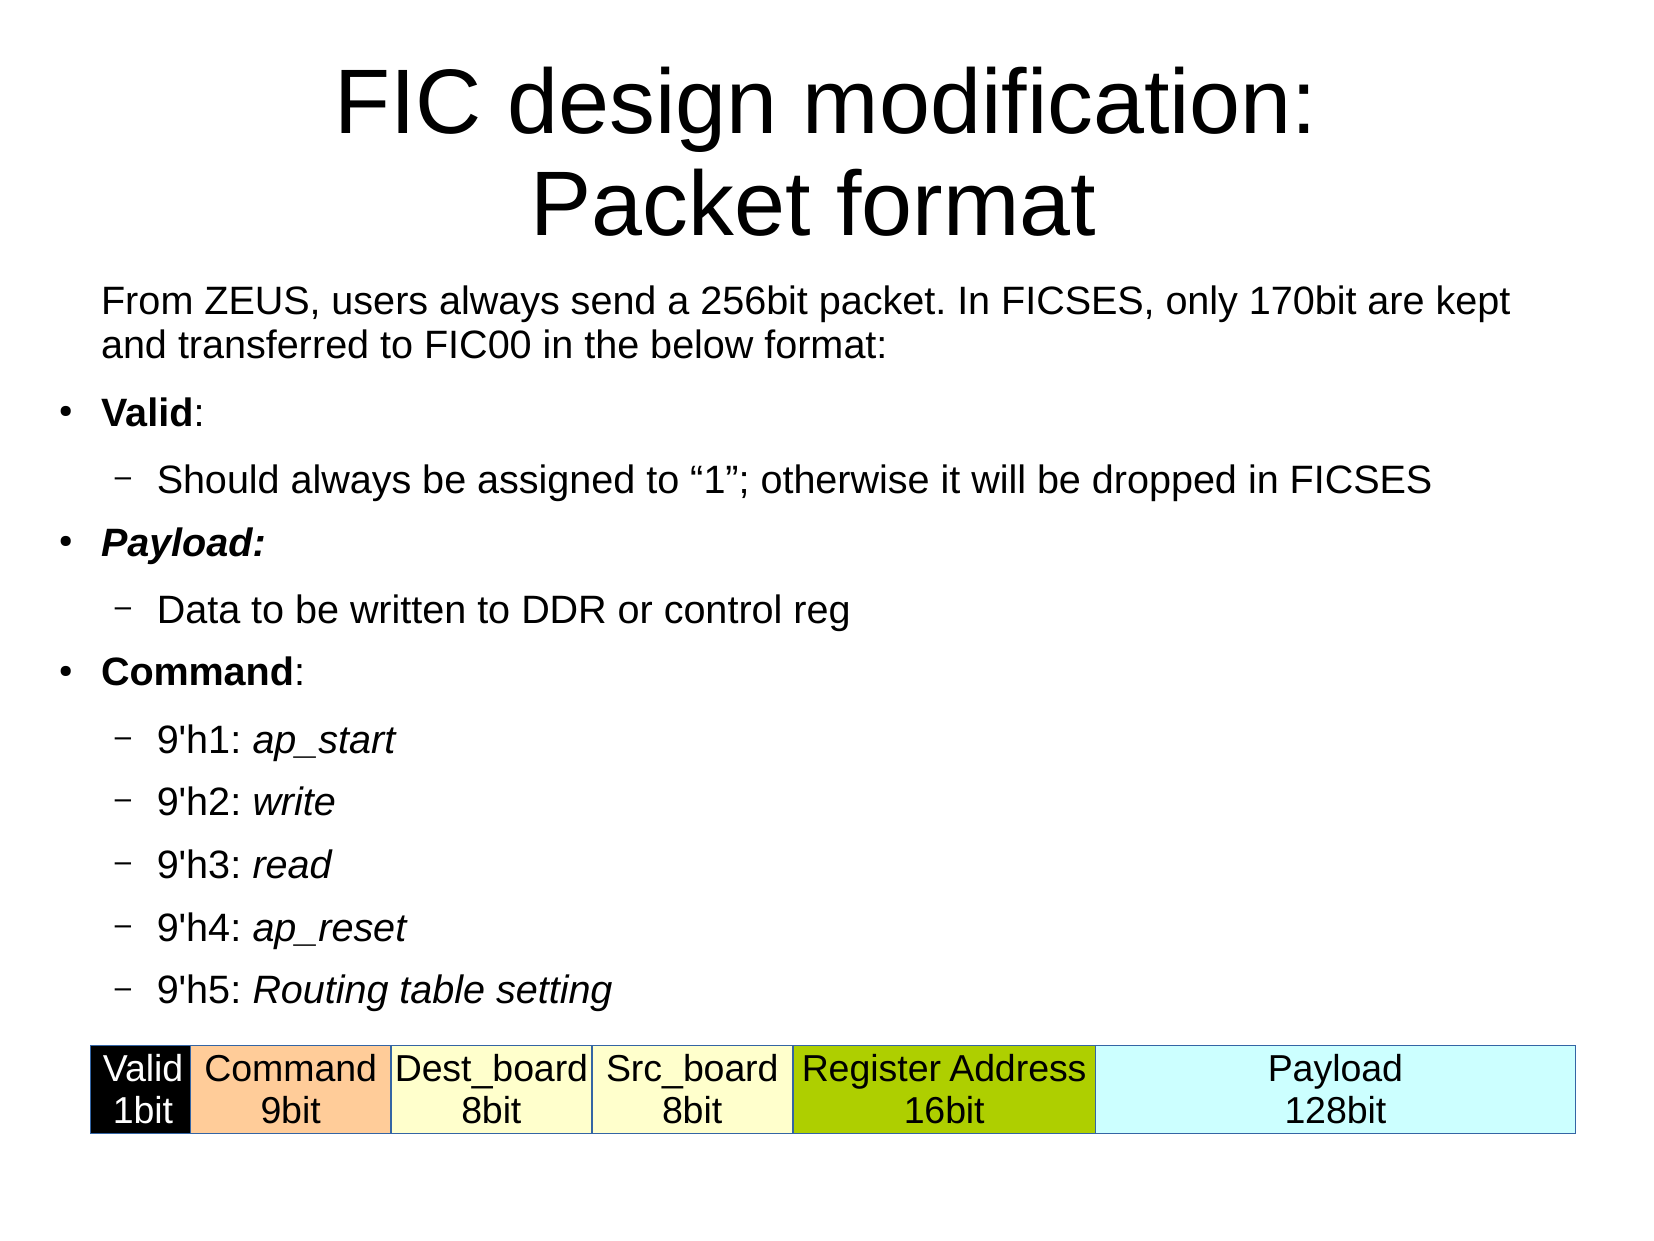

# FIC design modification: Packet format
From ZEUS, users always send a 256bit packet. In FICSES, only 170bit are kept and transferred to FIC00 in the below format:
Valid:
Should always be assigned to “1”; otherwise it will be dropped in FICSES
Payload:
Data to be written to DDR or control reg
Command:
9'h1: ap_start
9'h2: write
9'h3: read
9'h4: ap_reset
9'h5: Routing table setting
Valid
1bit
Command
9bit
Dest_board
8bit
Src_board
8bit
Register Address
16bit
Payload
128bit